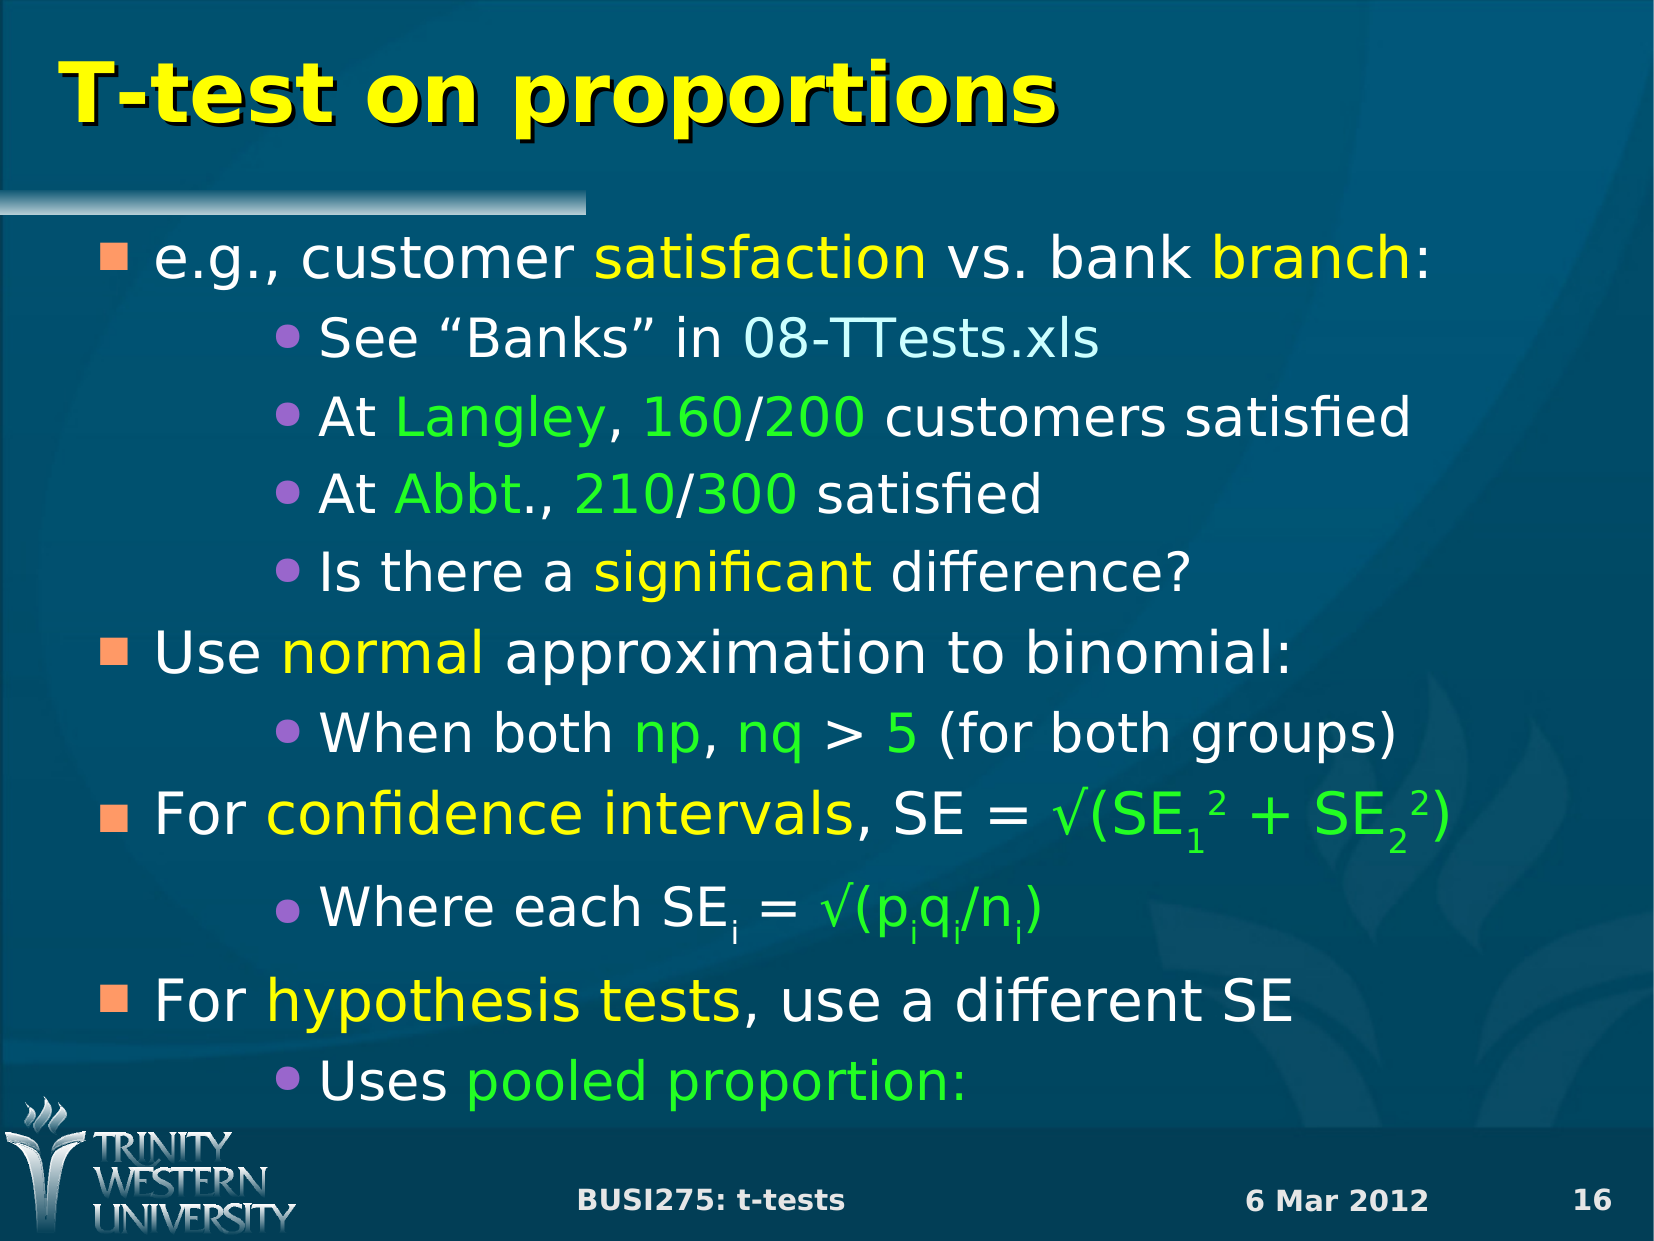

# T-test on proportions
e.g., customer satisfaction vs. bank branch:
See “Banks” in 08-TTests.xls
At Langley, 160/200 customers satisfied
At Abbt., 210/300 satisfied
Is there a significant difference?
Use normal approximation to binomial:
When both np, nq > 5 (for both groups)
For confidence intervals, SE = √(SE12 + SE22)
Where each SEi = √(piqi/ni)
For hypothesis tests, use a different SE
Uses pooled proportion:
BUSI275: t-tests
6 Mar 2012
16